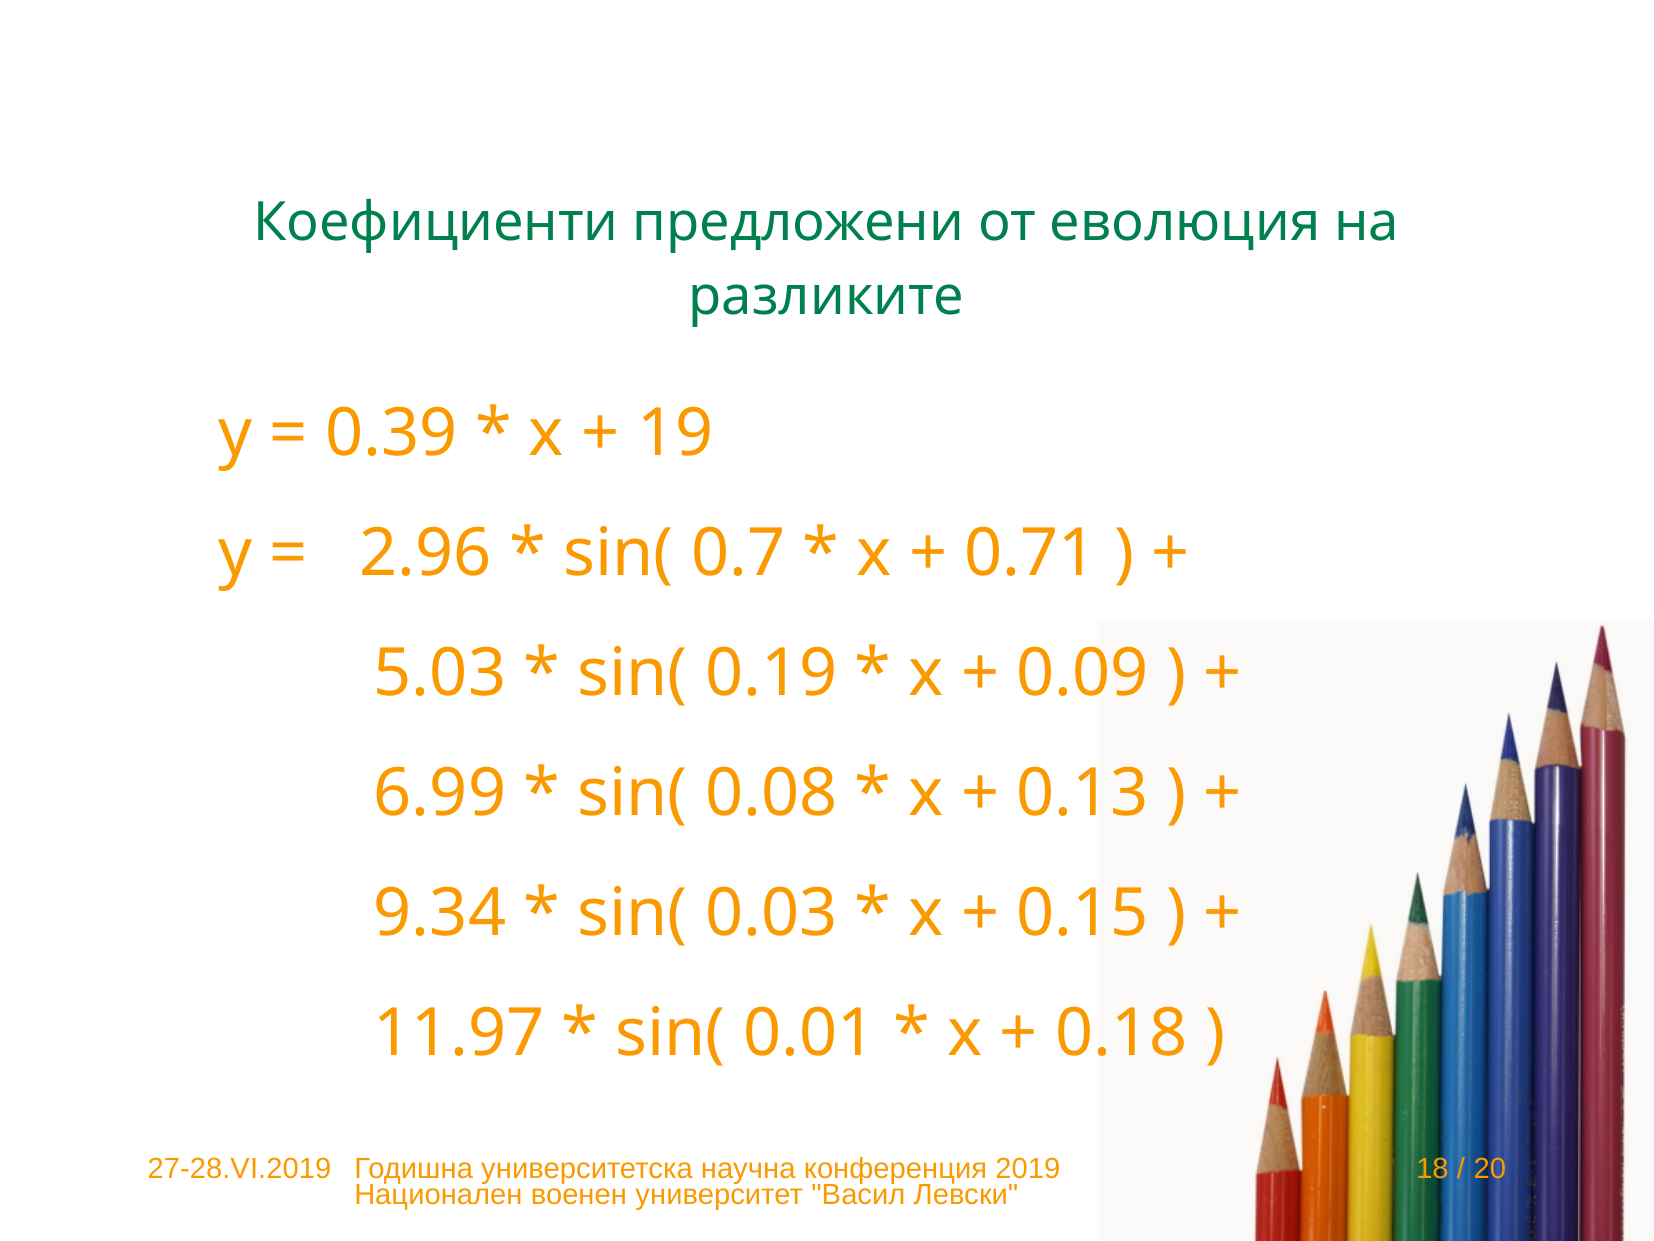

# Коефициенти предложени от еволюция на разликите
y = 0.39 * x + 19
y = 2.96 * sin( 0.7 * x + 0.71 ) +
 5.03 * sin( 0.19 * x + 0.09 ) +
 6.99 * sin( 0.08 * x + 0.13 ) +
 9.34 * sin( 0.03 * x + 0.15 ) +
 11.97 * sin( 0.01 * x + 0.18 )
27-28.VI.2019
Годишна университетска научна конференция 2019 Национален военен университет "Васил Левски"
18